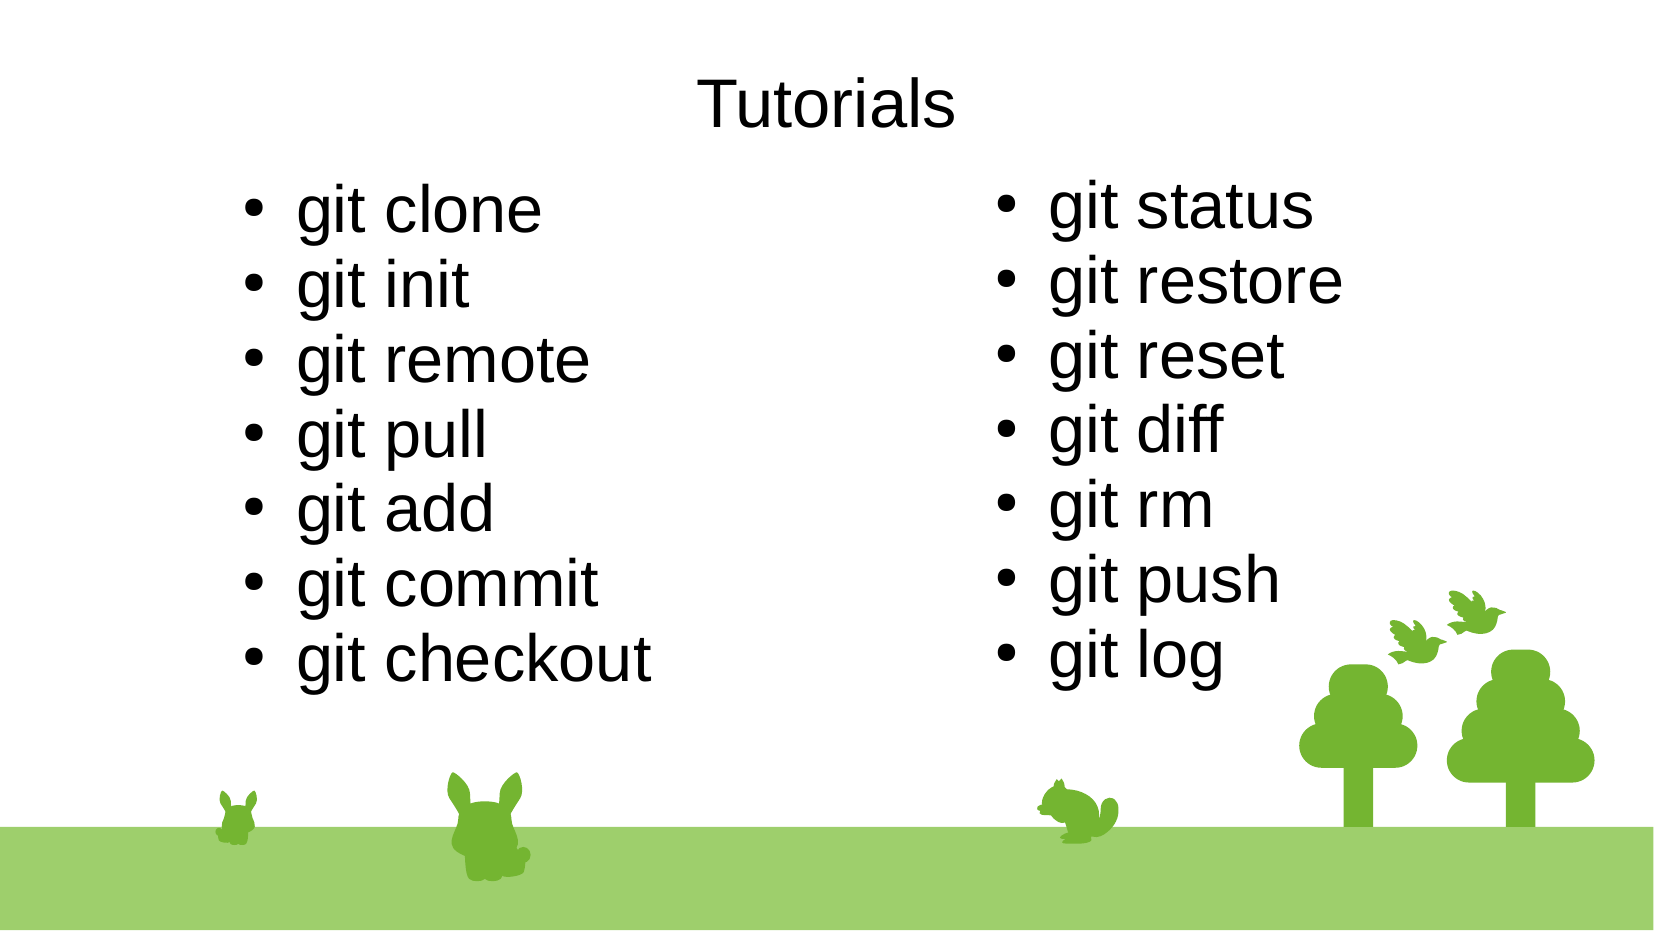

Tutorials
 git status
 git restore
 git reset
 git diff
 git rm
 git push
 git log
# git clone
 git init
 git remote
 git pull
 git add
 git commit
 git checkout